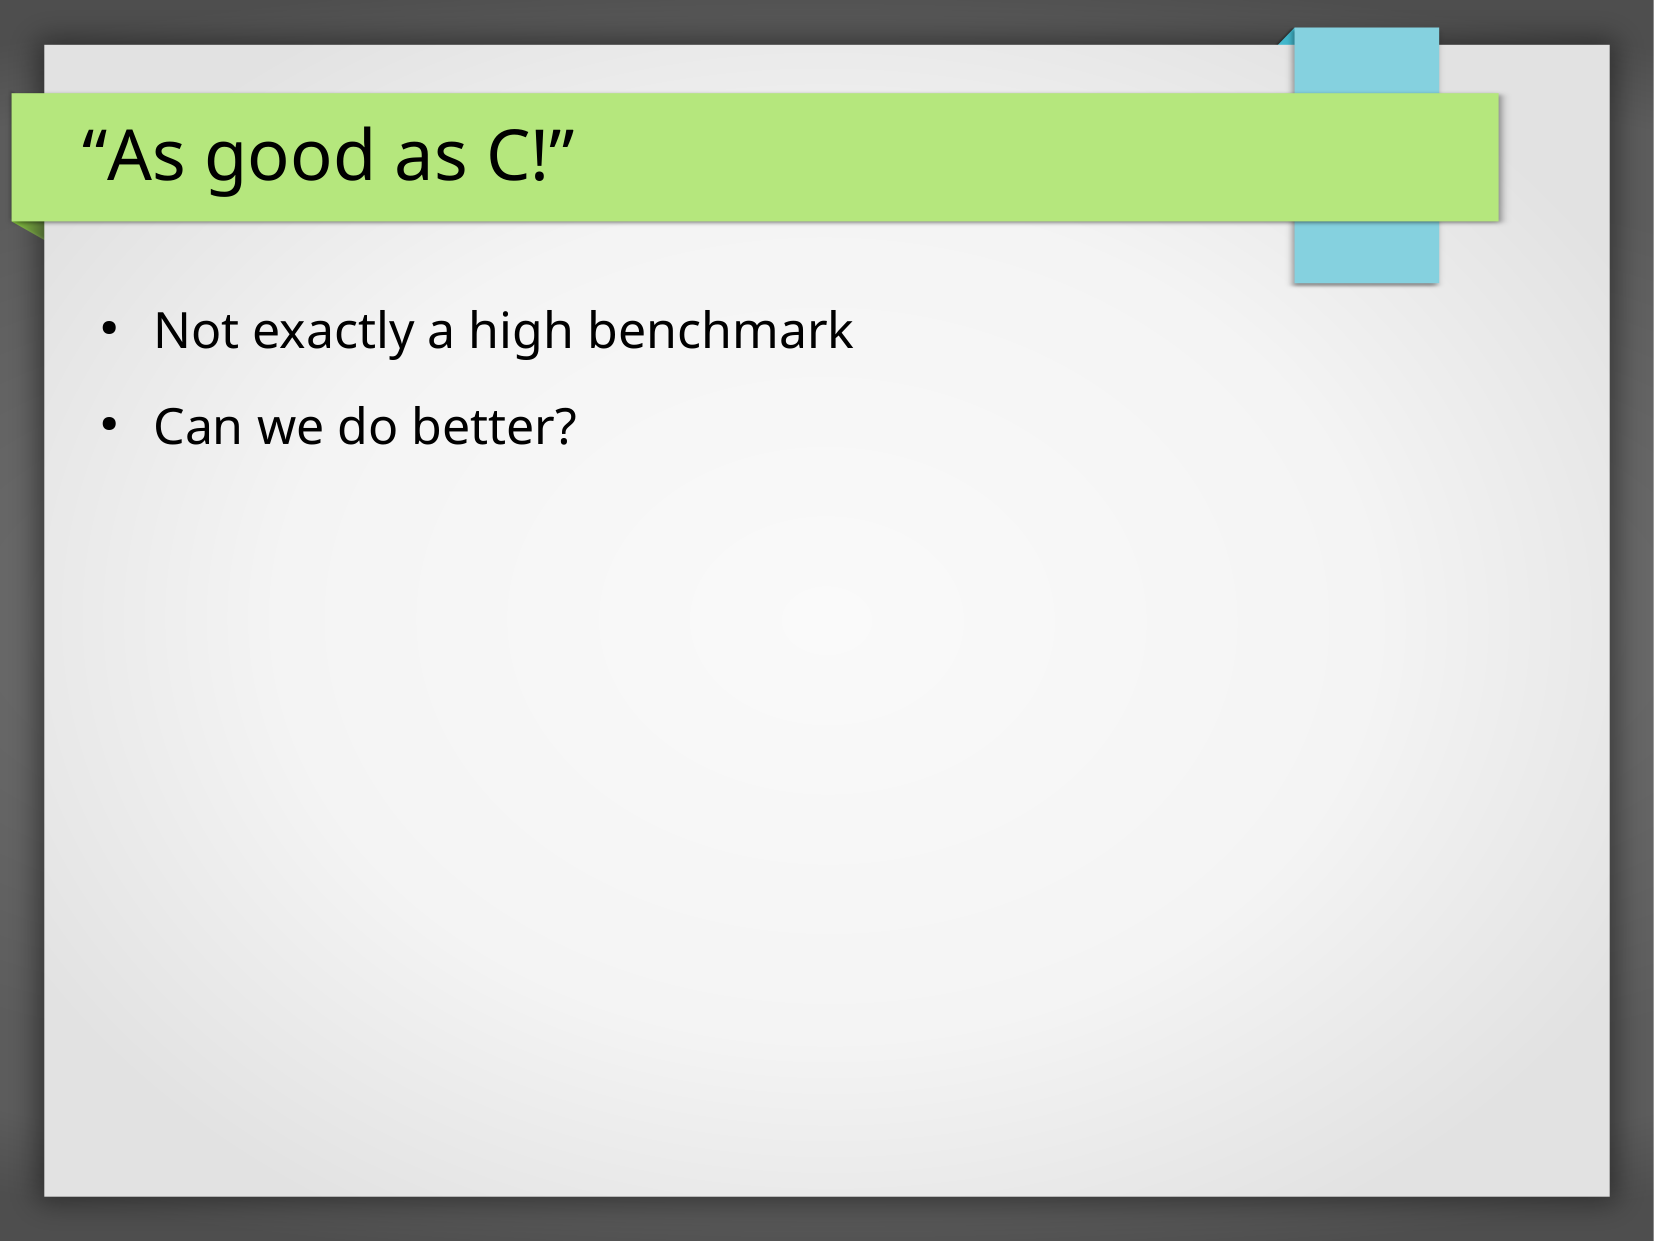

# “As good as C!”
Not exactly a high benchmark
Can we do better?